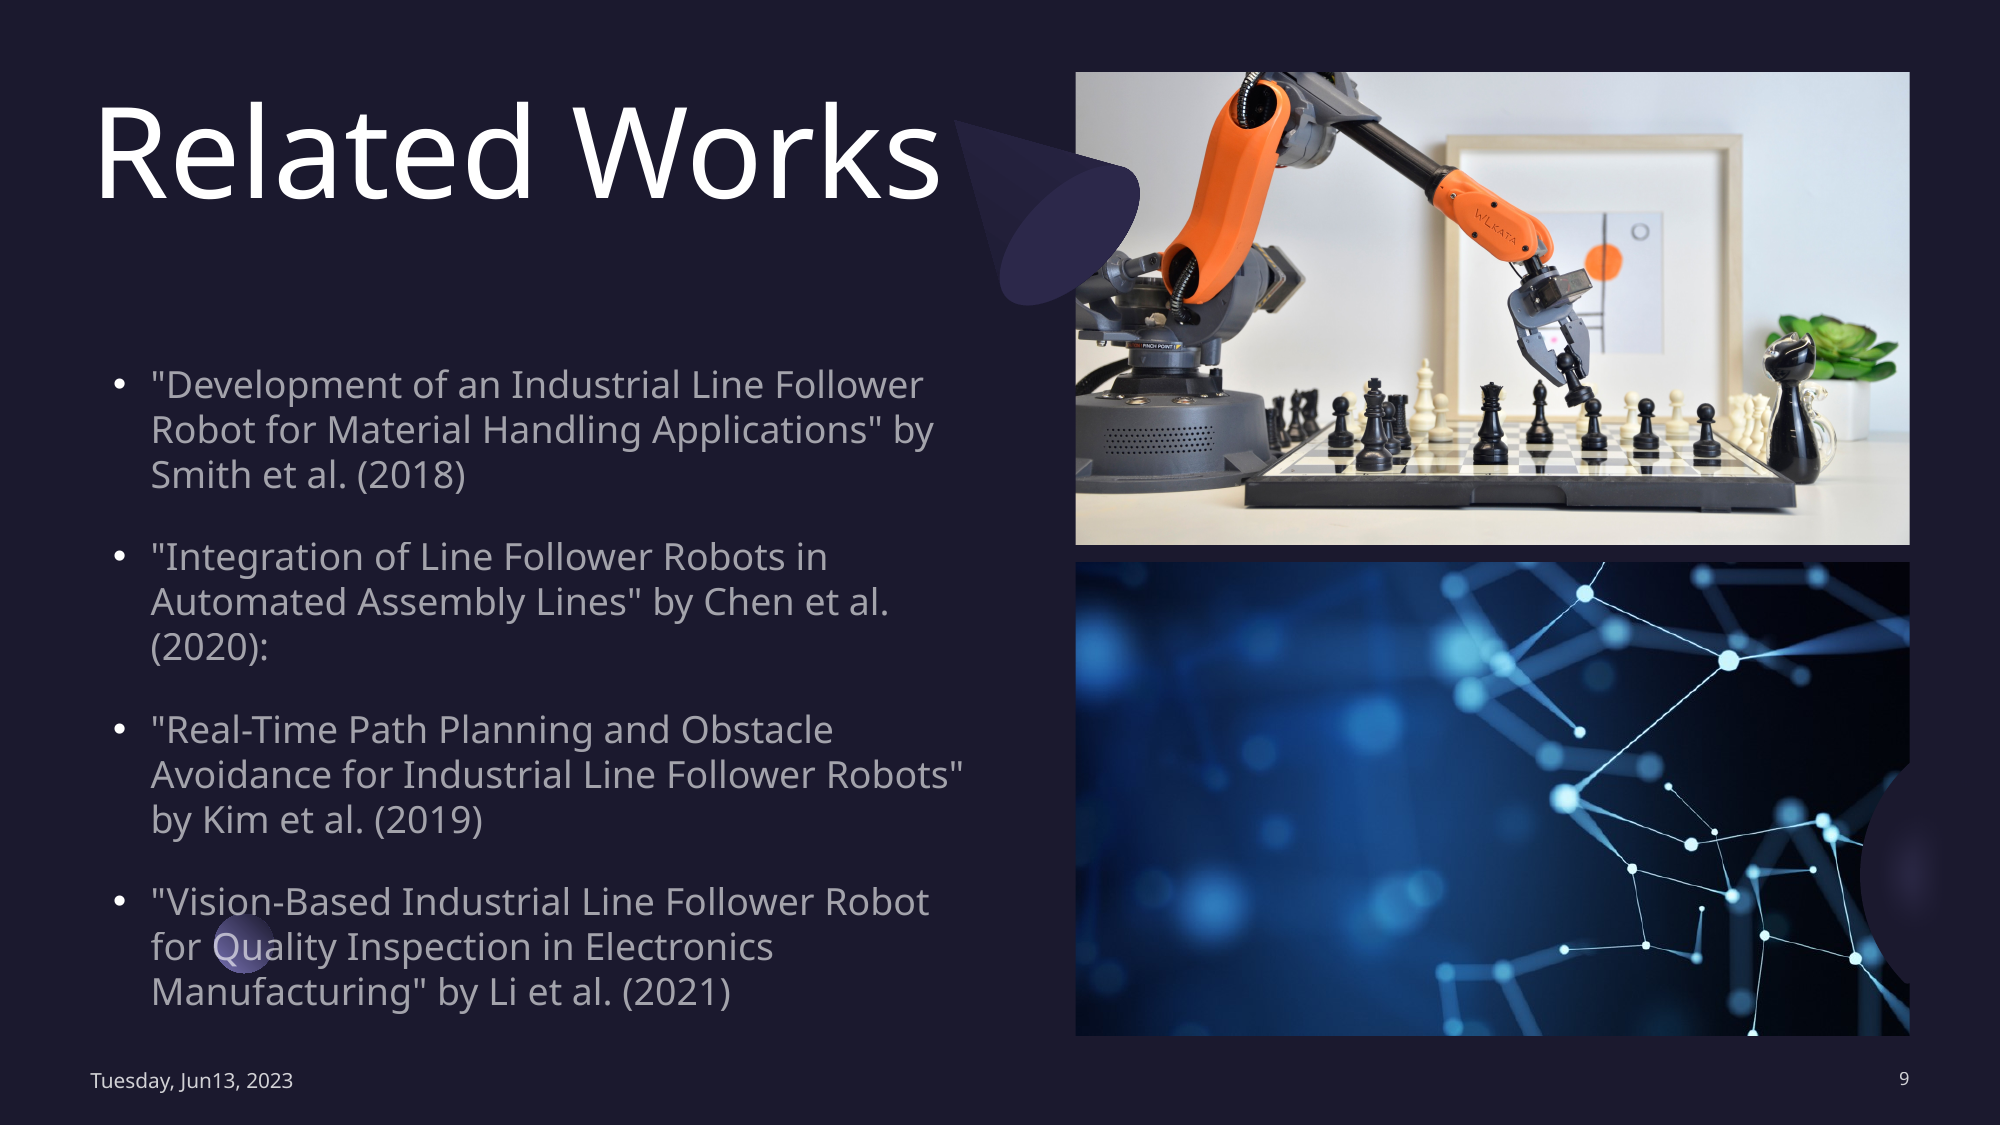

# Related Works
"Development of an Industrial Line Follower Robot for Material Handling Applications" by Smith et al. (2018)
"Integration of Line Follower Robots in Automated Assembly Lines" by Chen et al. (2020):
"Real-Time Path Planning and Obstacle Avoidance for Industrial Line Follower Robots" by Kim et al. (2019)
"Vision-Based Industrial Line Follower Robot for Quality Inspection in Electronics Manufacturing" by Li et al. (2021)
Tuesday, Jun13, 2023